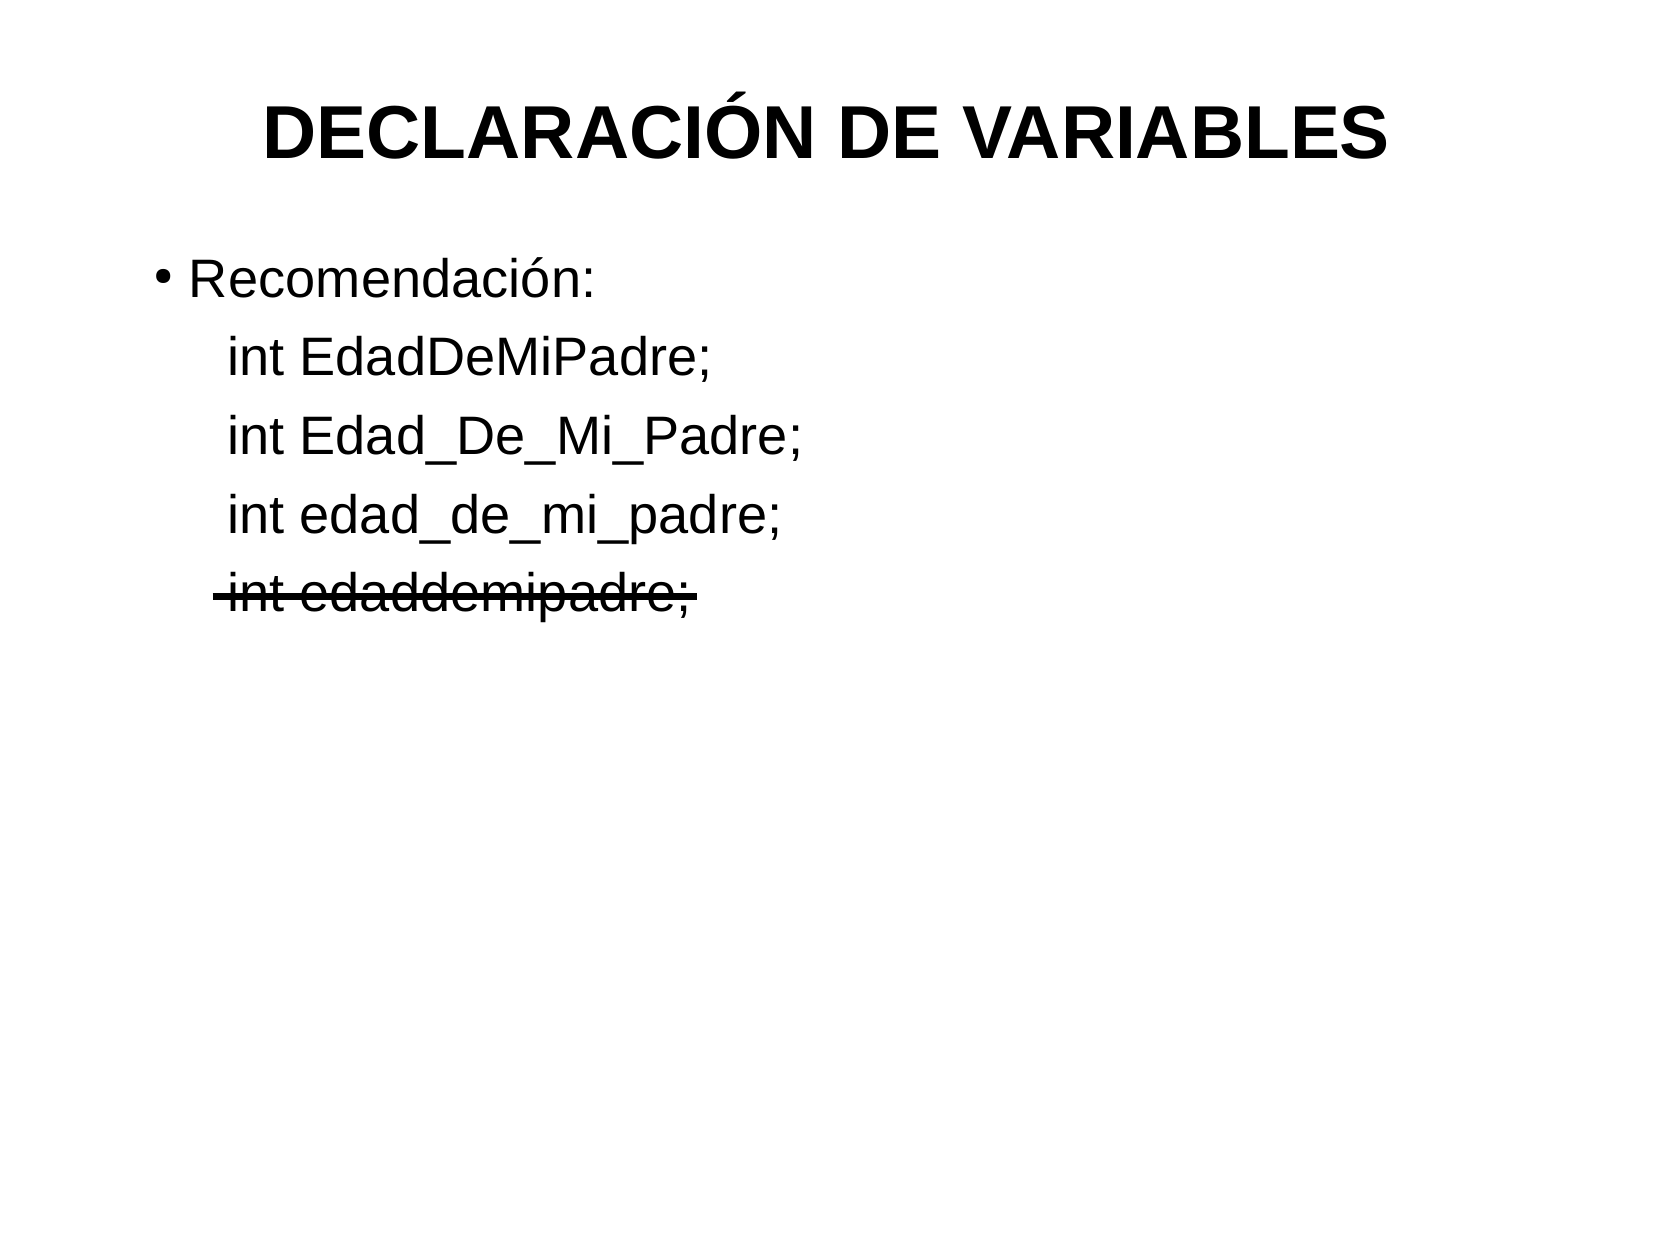

# DECLARACIÓN DE VARIABLES
Recomendación:
	int EdadDeMiPadre;
 	int Edad_De_Mi_Padre;
	int edad_de_mi_padre;
	int edaddemipadre;